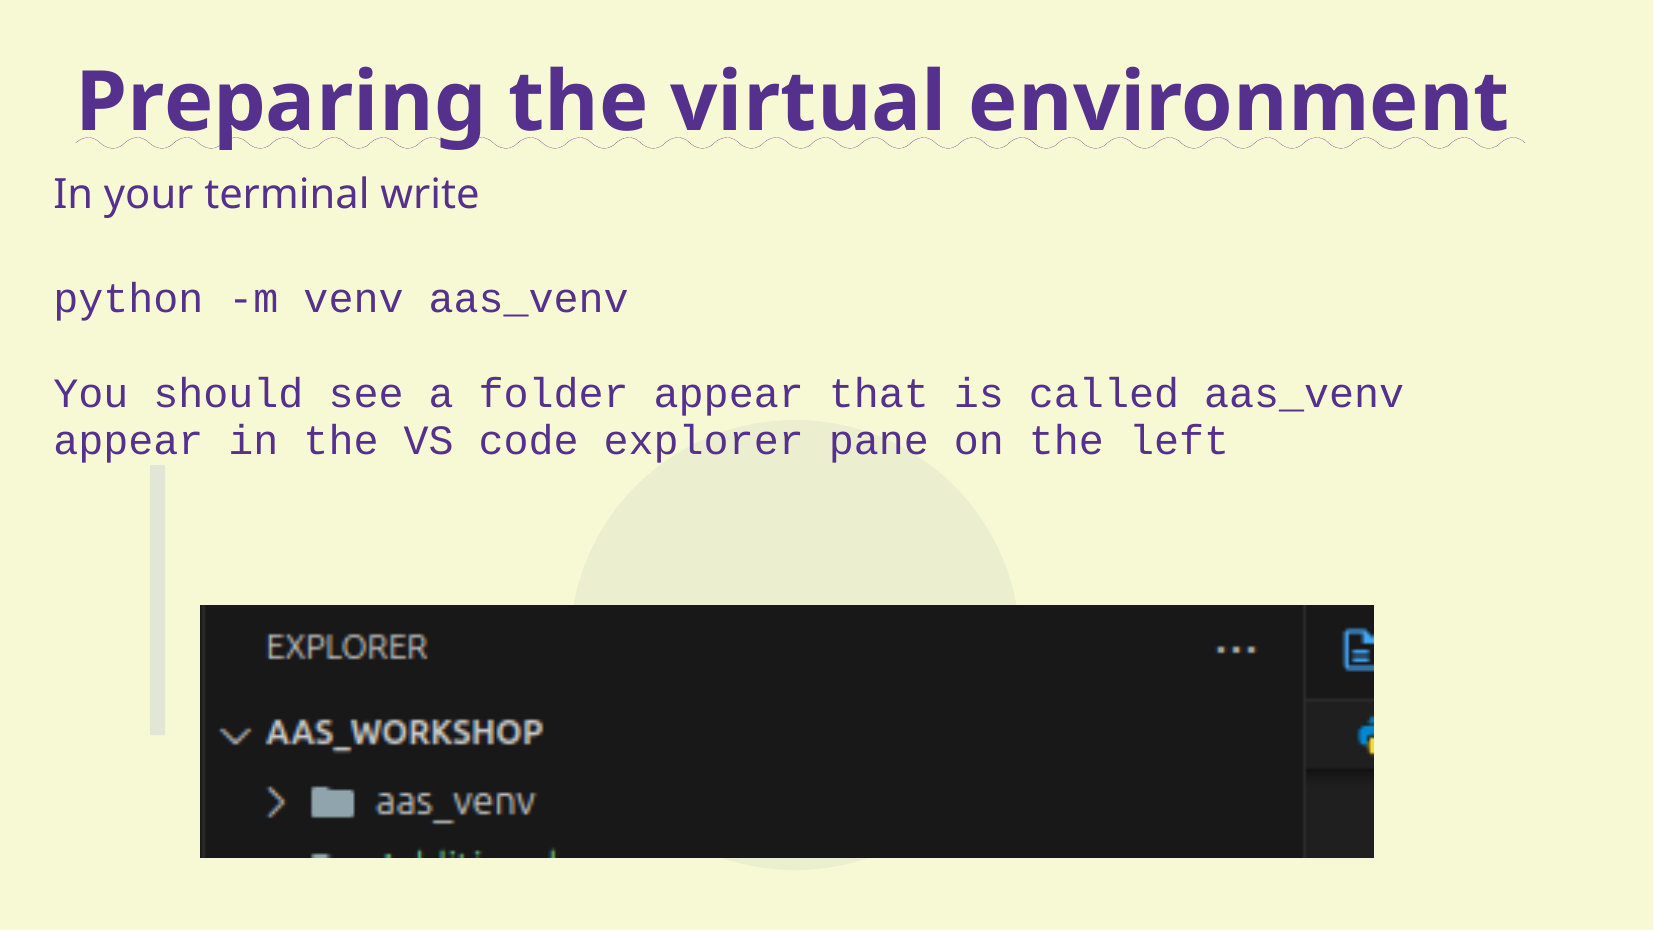

# Preparing the virtual environment
In your terminal write
python -m venv aas_venv
You should see a folder appear that is called aas_venv appear in the VS code explorer pane on the left